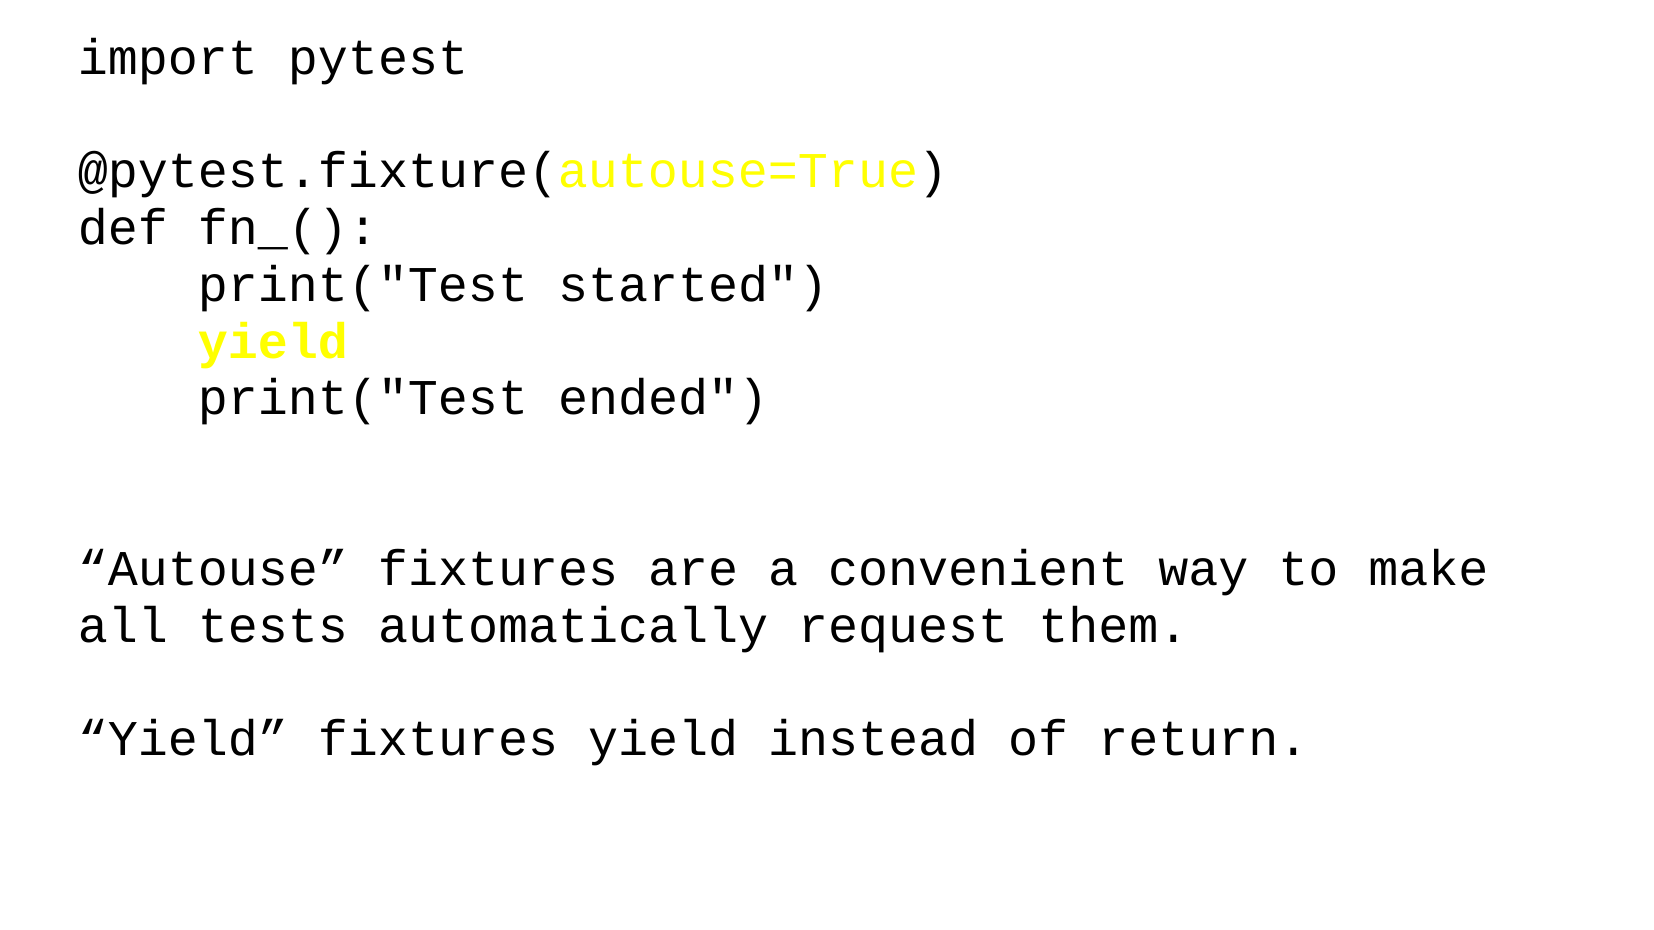

import pytest
@pytest.fixture(autouse=True)
def fn_():
 print("Test started")
 yield
 print("Test ended")
“Autouse” fixtures are a convenient way to make all tests automatically request them.
“Yield” fixtures yield instead of return.